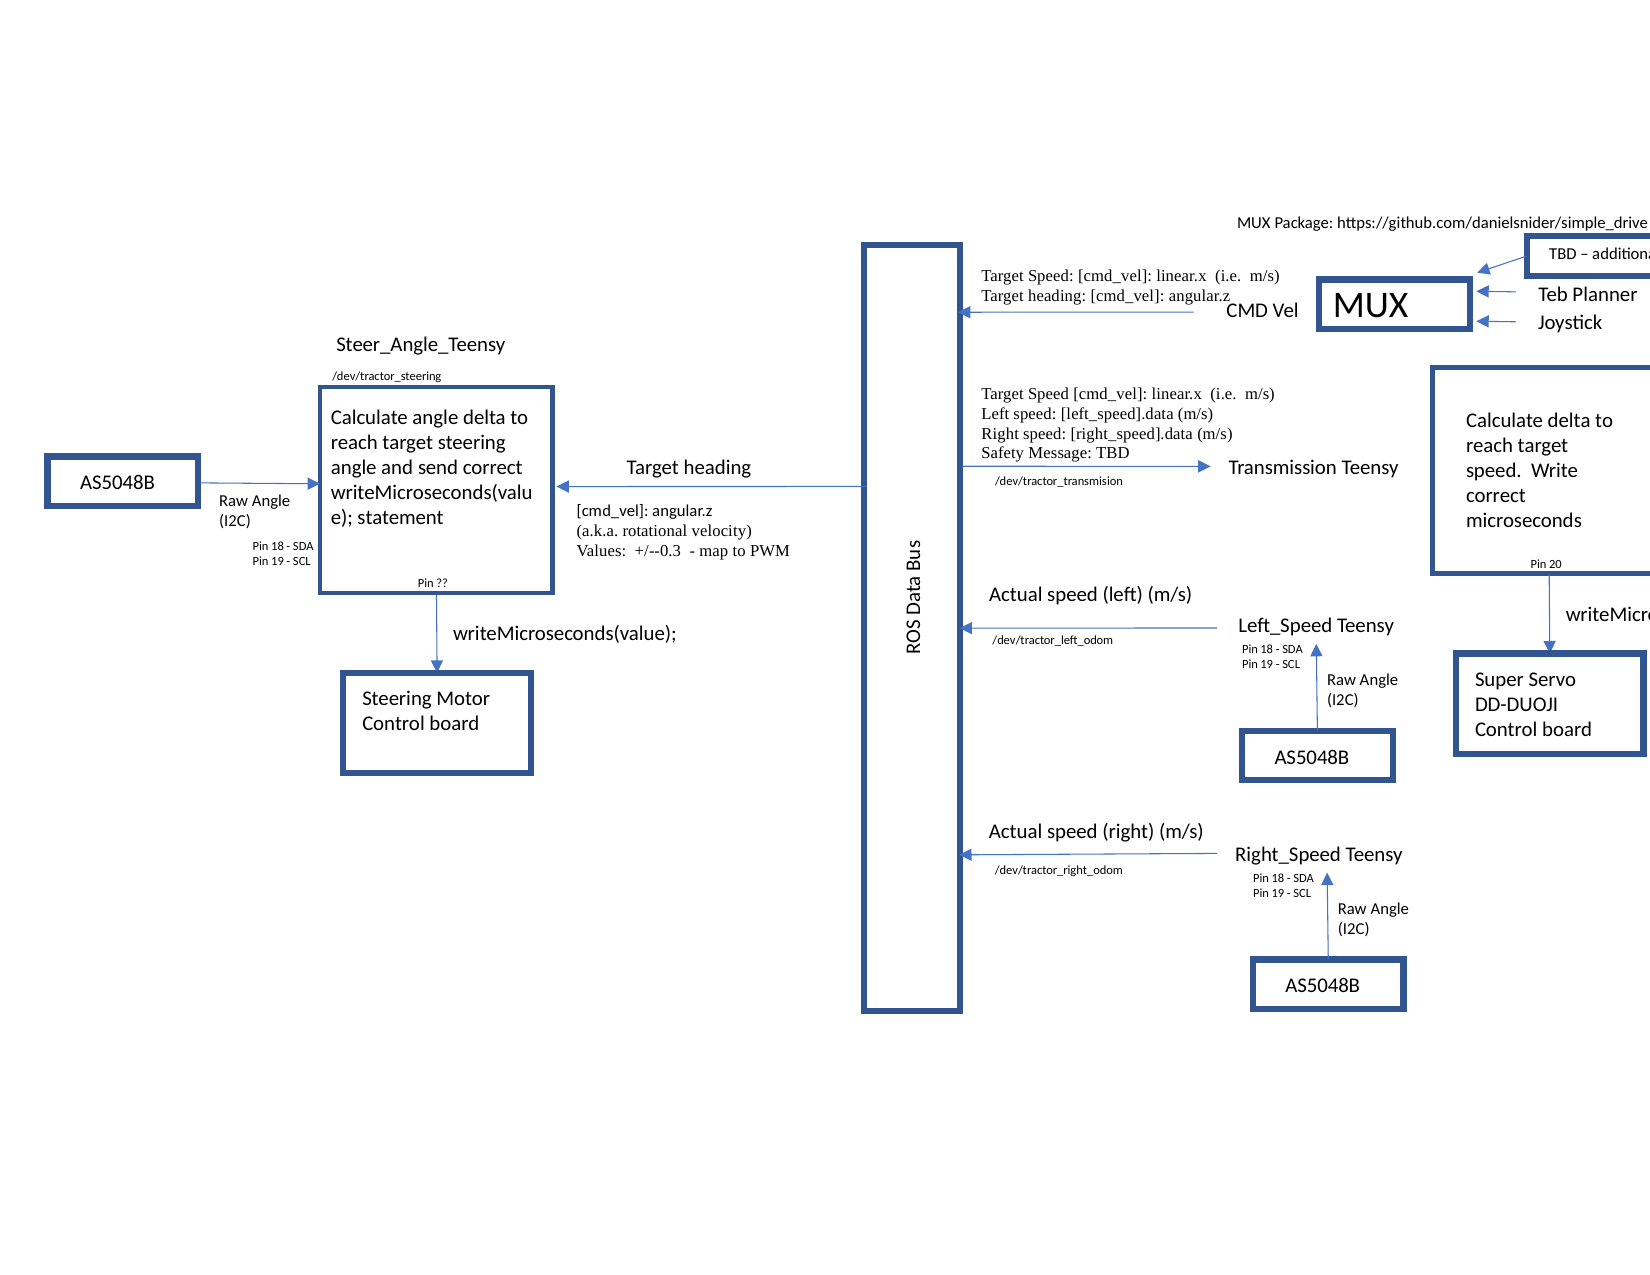

MUX Package: https://github.com/danielsnider/simple_drive
TBD – additional safety and obstacle avoidance
Target Speed: [cmd_vel]: linear.x (i.e.  m/s)
Target heading: [cmd_vel]: angular.z
MUX
Teb Planner
CMD Vel
Joystick
Steer_Angle_Teensy
/dev/tractor_steering
Target Speed [cmd_vel]: linear.x (i.e.  m/s)
Left speed: [left_speed].data (m/s)
Right speed: [right_speed].data (m/s)
Safety Message: TBD
Calculate angle delta to reach target steering angle and send correct writeMicroseconds(value); statement
Calculate delta to reach target speed. Write correct microseconds
Target heading
Transmission Teensy
AS5048B
/dev/tractor_transmision
Raw Angle
(I2C)
[cmd_vel]: angular.z
(a.k.a. rotational velocity)
Values:  +/--0.3 - map to PWM
Pin 18 - SDA
Pin 19 - SCL
Pin 20
Pin ??
Actual speed (left) (m/s)
ROS Data Bus
writeMicroseconds(value);
Left_Speed Teensy
writeMicroseconds(value);
/dev/tractor_left_odom
Pin 18 - SDA
Pin 19 - SCL
Super Servo
DD-DUOJI
Control board
Raw Angle
(I2C)
Steering Motor
Control board
AS5048B
Actual speed (right) (m/s)
Right_Speed Teensy
/dev/tractor_right_odom
Pin 18 - SDA
Pin 19 - SCL
Raw Angle
(I2C)
AS5048B